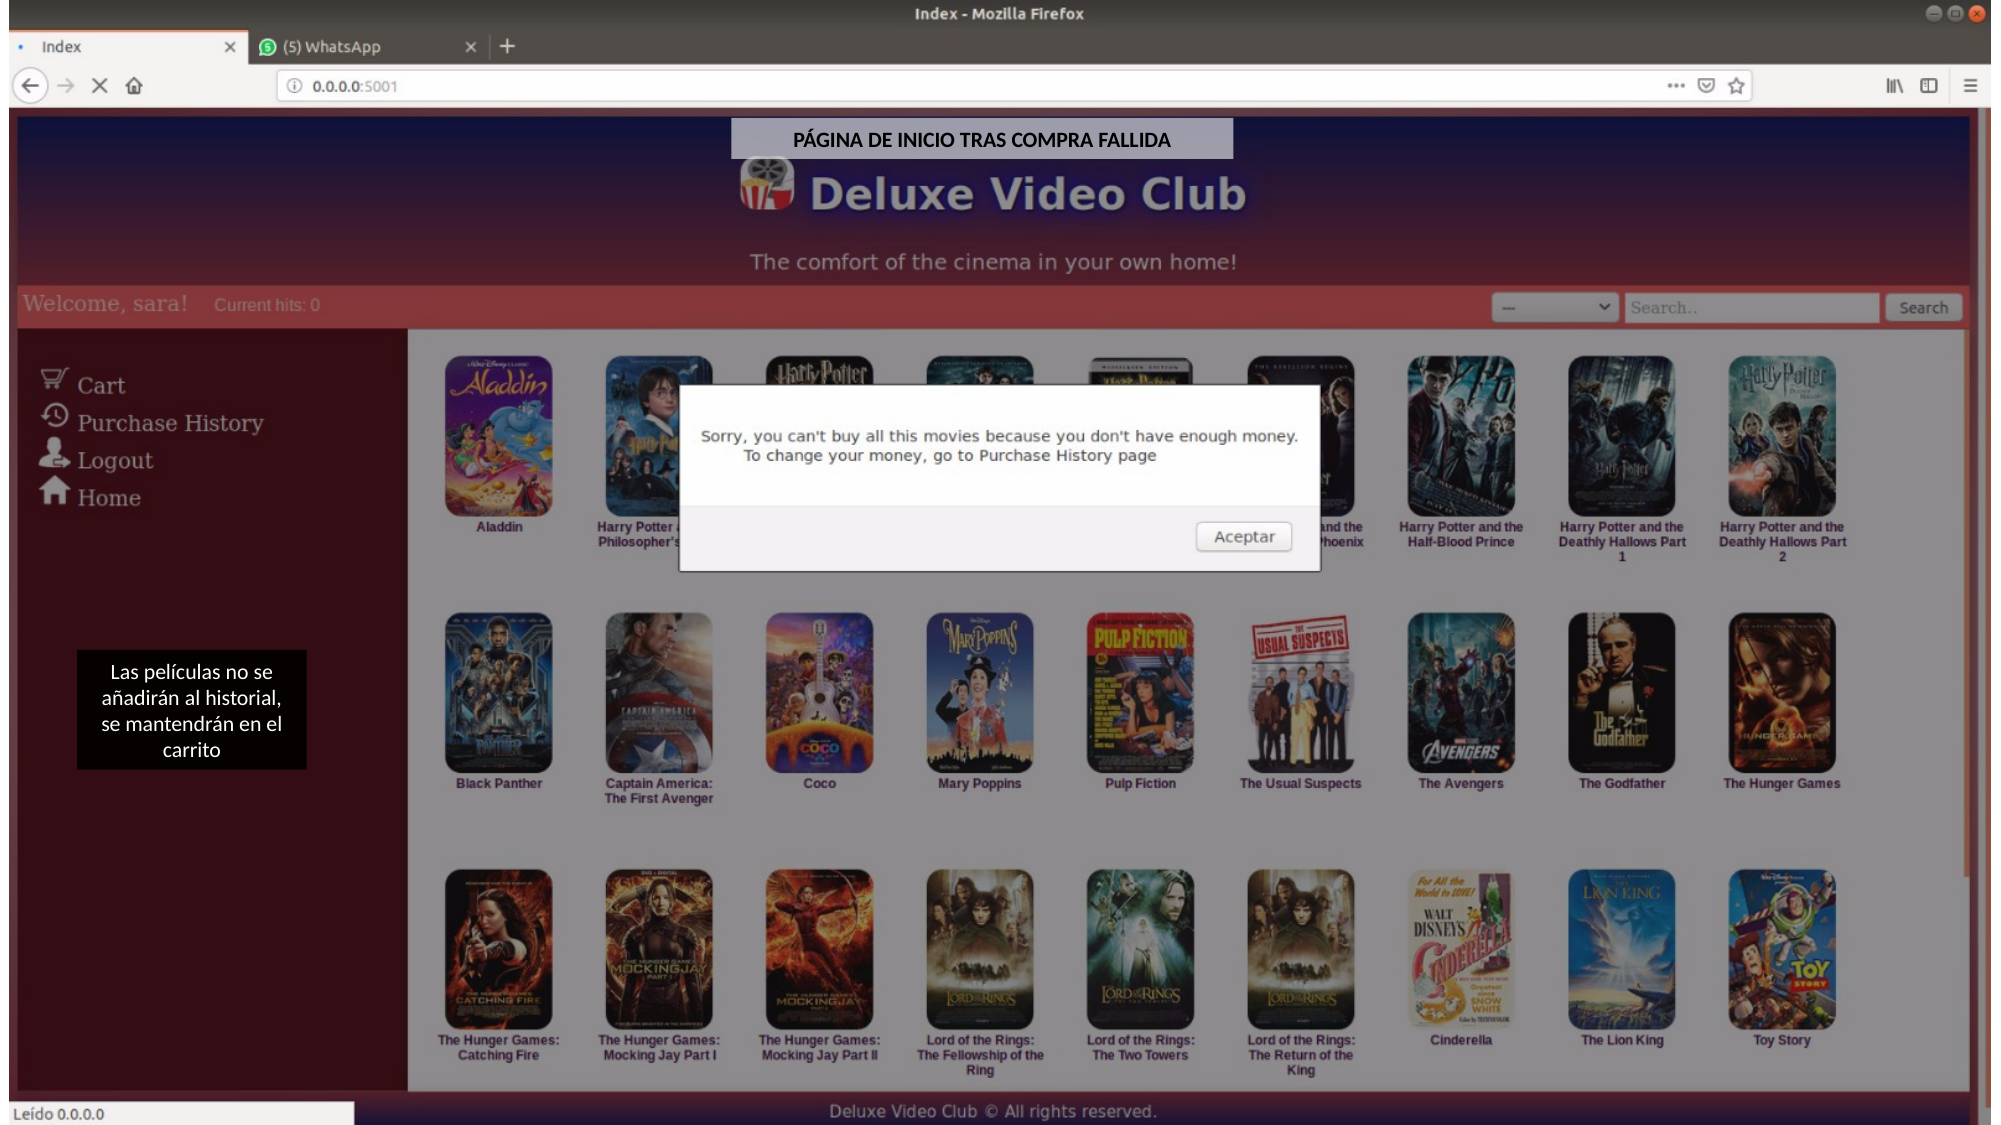

PÁGINA DE INICIO TRAS COMPRA FALLIDA
Las películas no se añadirán al historial, se mantendrán en el carrito